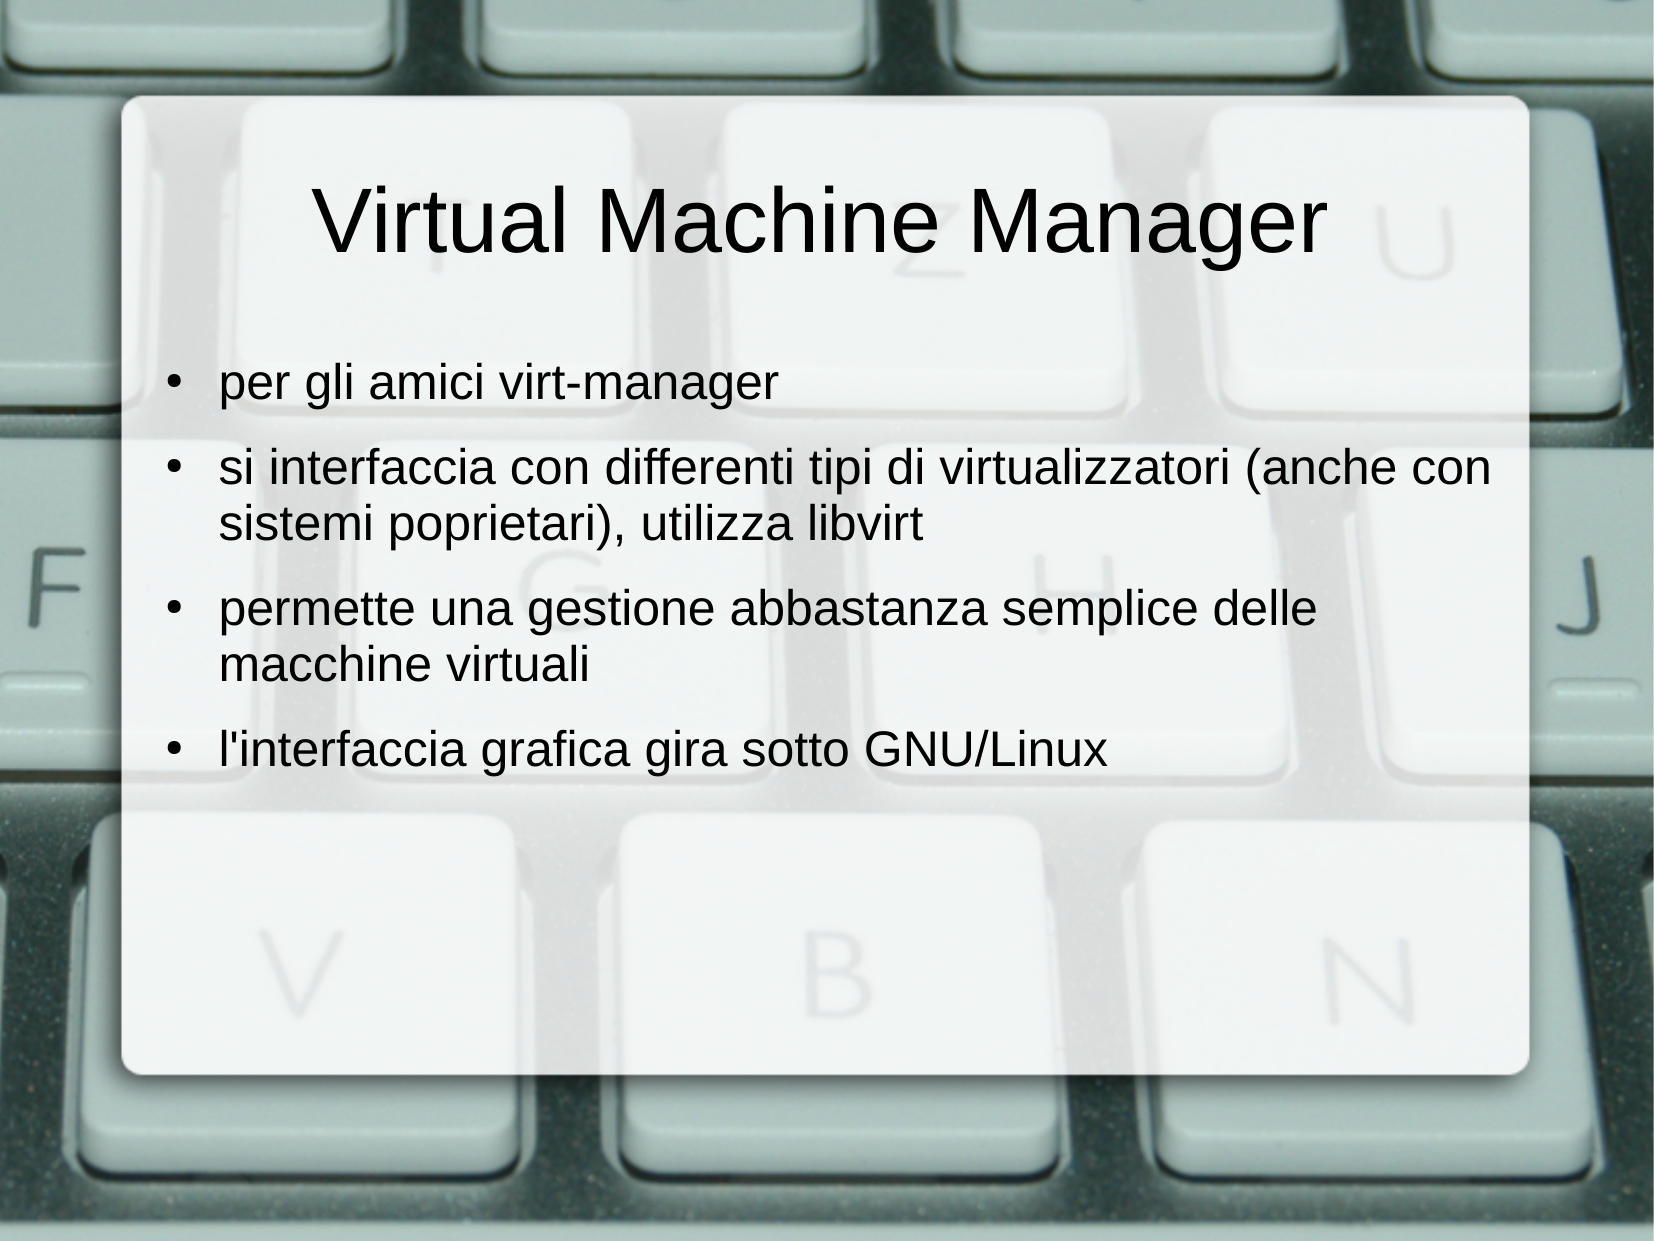

# Virtual Machine Manager
per gli amici virt-manager
si interfaccia con differenti tipi di virtualizzatori (anche con sistemi poprietari), utilizza libvirt
permette una gestione abbastanza semplice delle macchine virtuali
l'interfaccia grafica gira sotto GNU/Linux